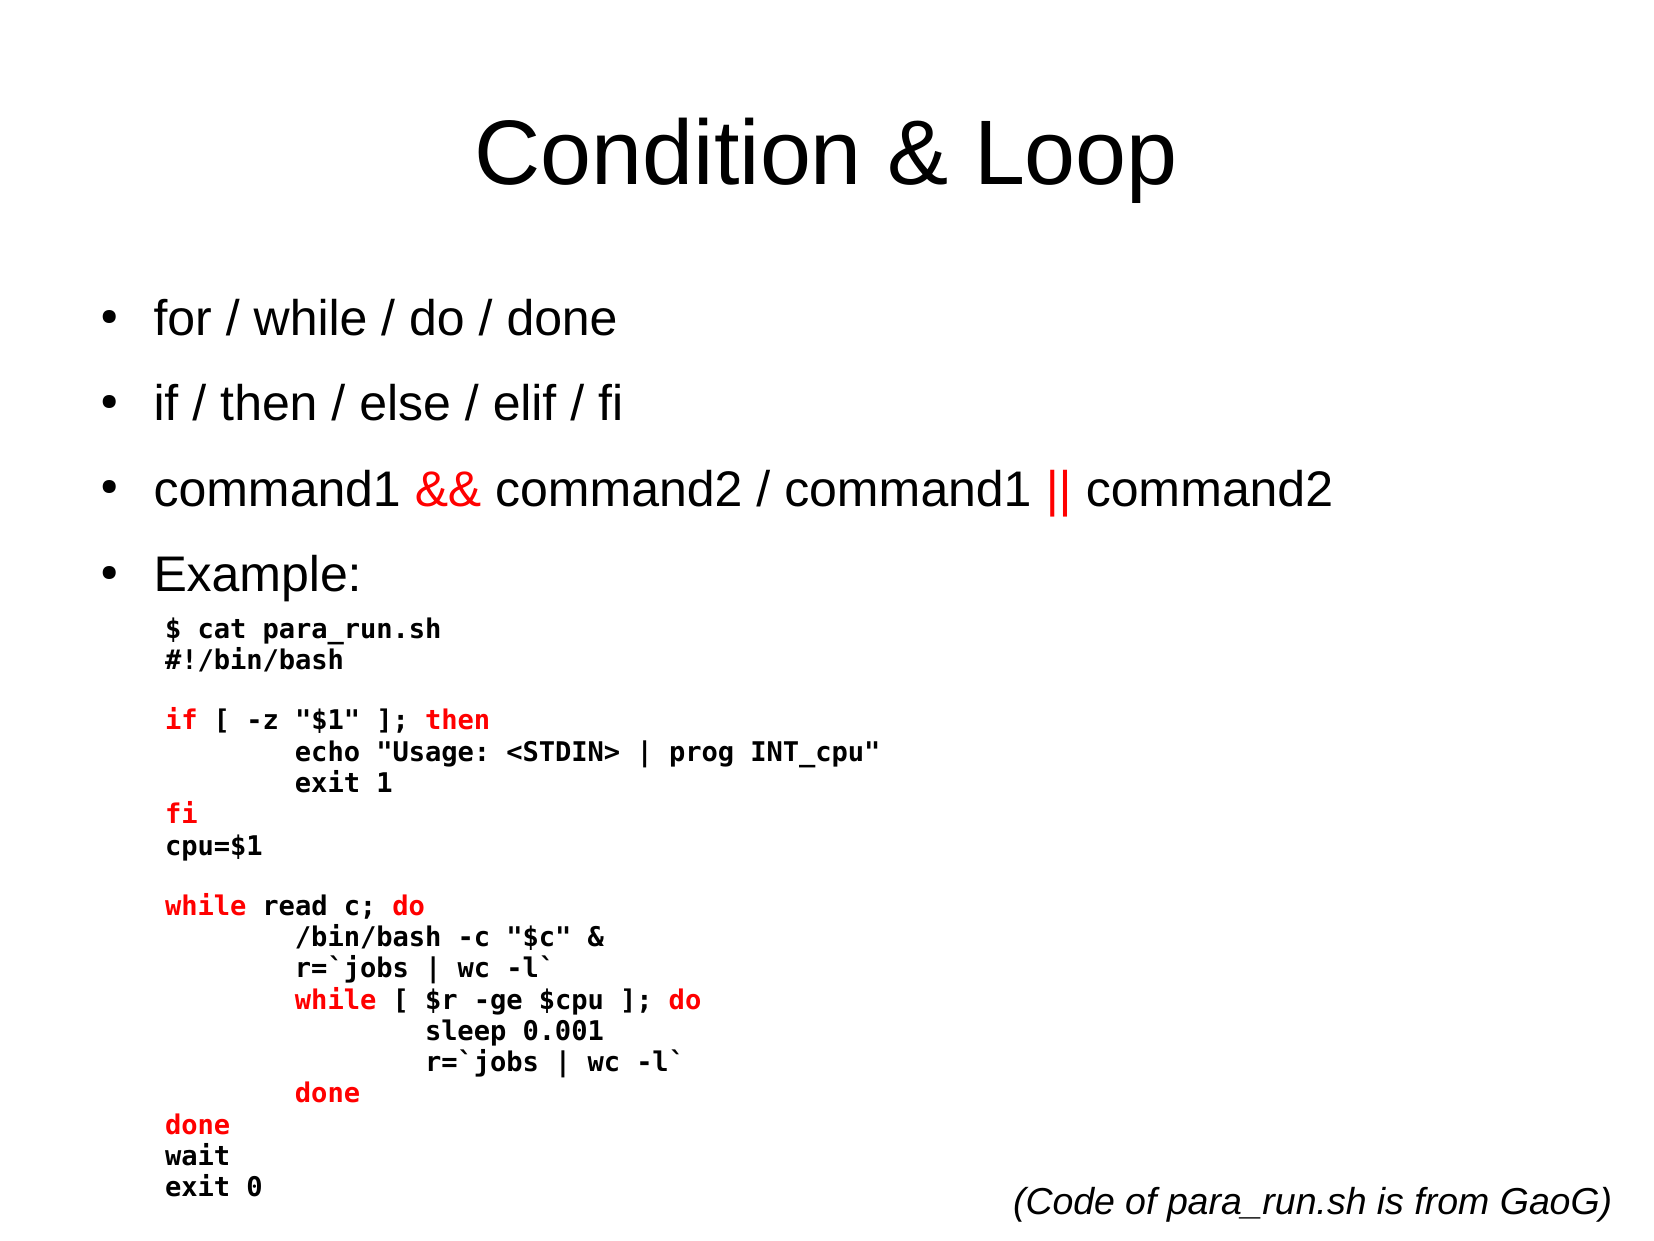

# Condition & Loop
for / while / do / done
if / then / else / elif / fi
command1 && command2 / command1 || command2
Example:
$ cat para_run.sh
#!/bin/bash
if [ -z "$1" ]; then
 echo "Usage: <STDIN> | prog INT_cpu"
 exit 1
fi
cpu=$1
while read c; do
 /bin/bash -c "$c" &
 r=`jobs | wc -l`
 while [ $r -ge $cpu ]; do
 sleep 0.001
 r=`jobs | wc -l`
 done
done
wait
exit 0
(Code of para_run.sh is from GaoG)